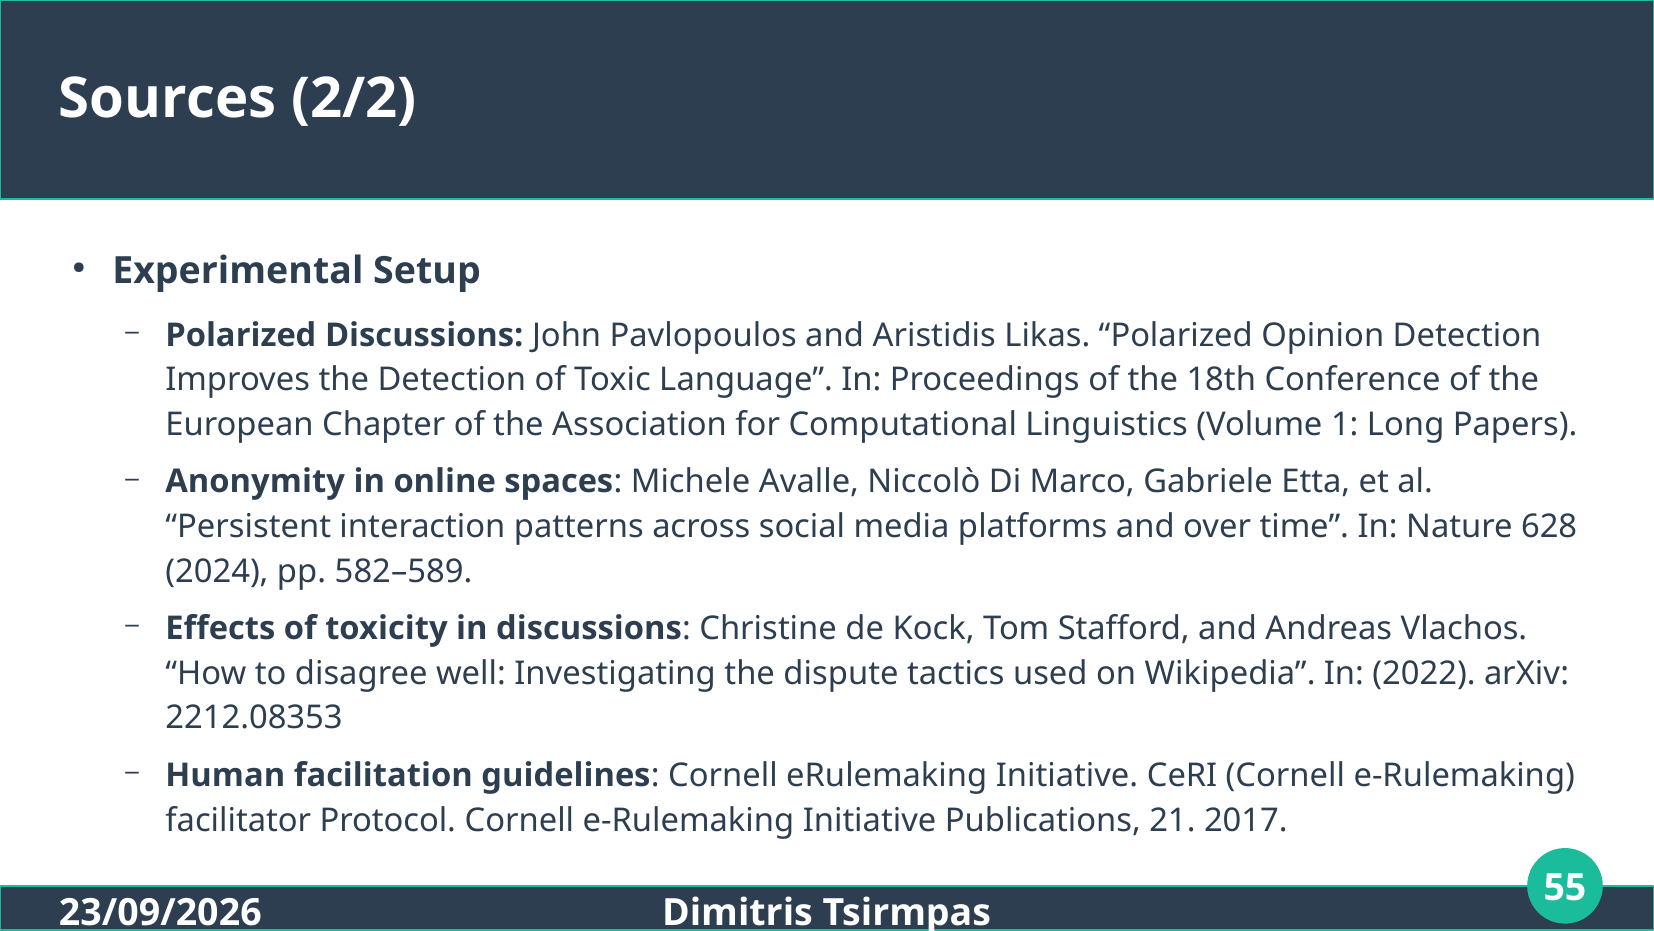

# Sources (2/2)
Experimental Setup
Polarized Discussions: John Pavlopoulos and Aristidis Likas. “Polarized Opinion Detection Improves the Detection of Toxic Language”. In: Proceedings of the 18th Conference of the European Chapter of the Association for Computational Linguistics (Volume 1: Long Papers).
Anonymity in online spaces: Michele Avalle, Niccolò Di Marco, Gabriele Etta, et al. “Persistent interaction patterns across social media platforms and over time”. In: Nature 628 (2024), pp. 582–589.
Effects of toxicity in discussions: Christine de Kock, Tom Stafford, and Andreas Vlachos. “How to disagree well: Investigating the dispute tactics used on Wikipedia”. In: (2022). arXiv: 2212.08353
Human facilitation guidelines: Cornell eRulemaking Initiative. CeRI (Cornell e-Rulemaking) facilitator Protocol. Cornell e-Rulemaking Initiative Publications, 21. 2017.
55
Dimitris Tsirmpas